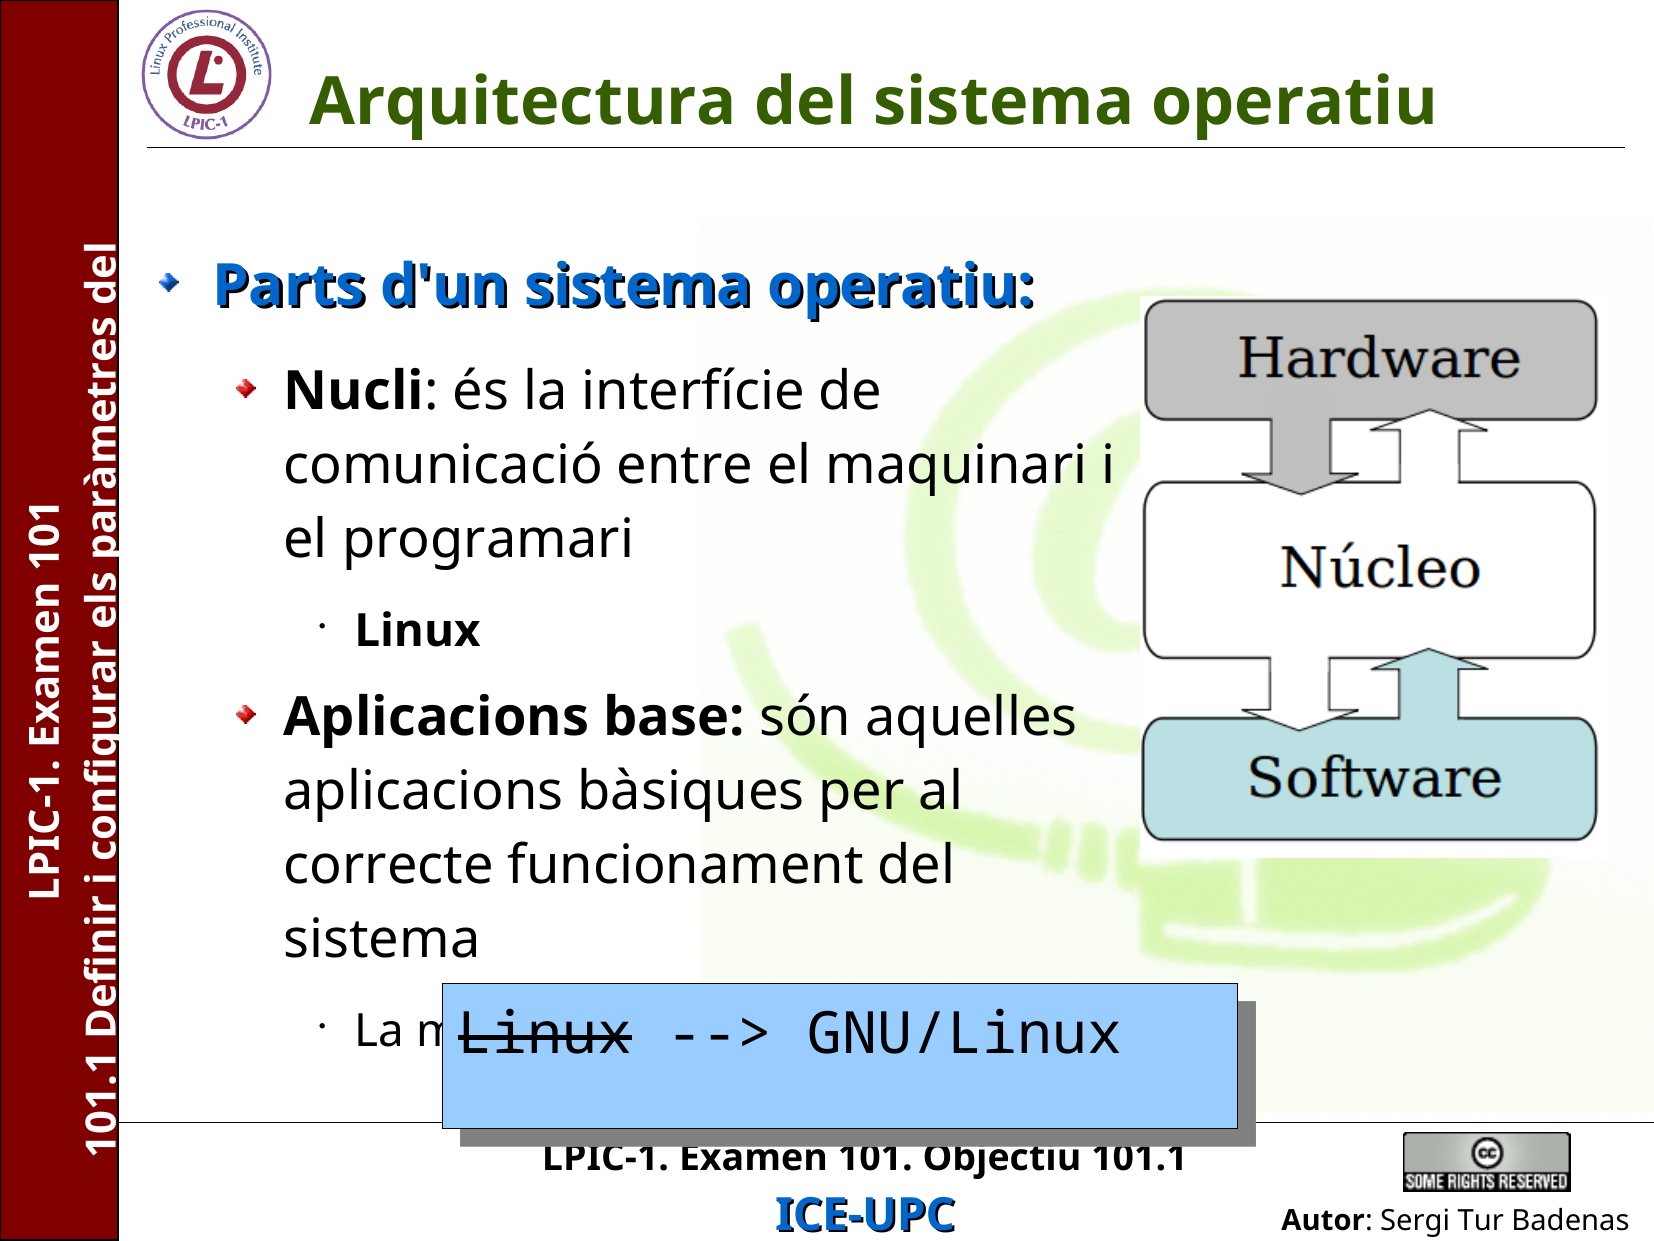

# Arquitectura del sistema operatiu
Parts d'un sistema operatiu:
Nucli: és la interfície de comunicació entre el maquinari i el programari
Linux
Aplicacions base: són aquelles aplicacions bàsiques per al correcte funcionament del sistema
La majoria d'aplicacions són de GNU
Linux --> GNU/Linux